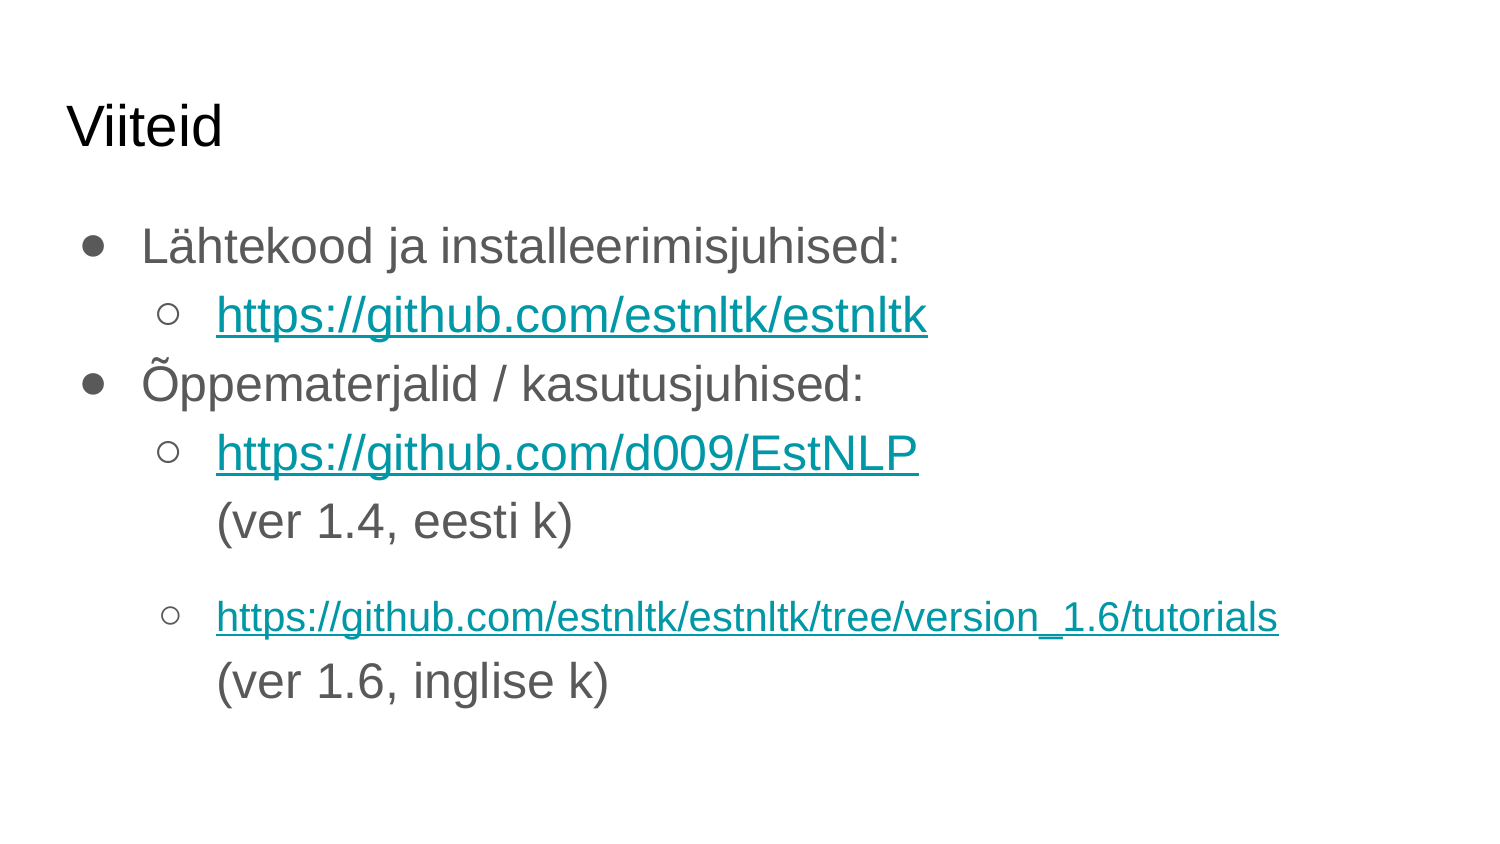

# Viiteid
Lähtekood ja installeerimisjuhised:
https://github.com/estnltk/estnltk
Õppematerjalid / kasutusjuhised:
https://github.com/d009/EstNLP
(ver 1.4, eesti k)
https://github.com/estnltk/estnltk/tree/version_1.6/tutorials
(ver 1.6, inglise k)